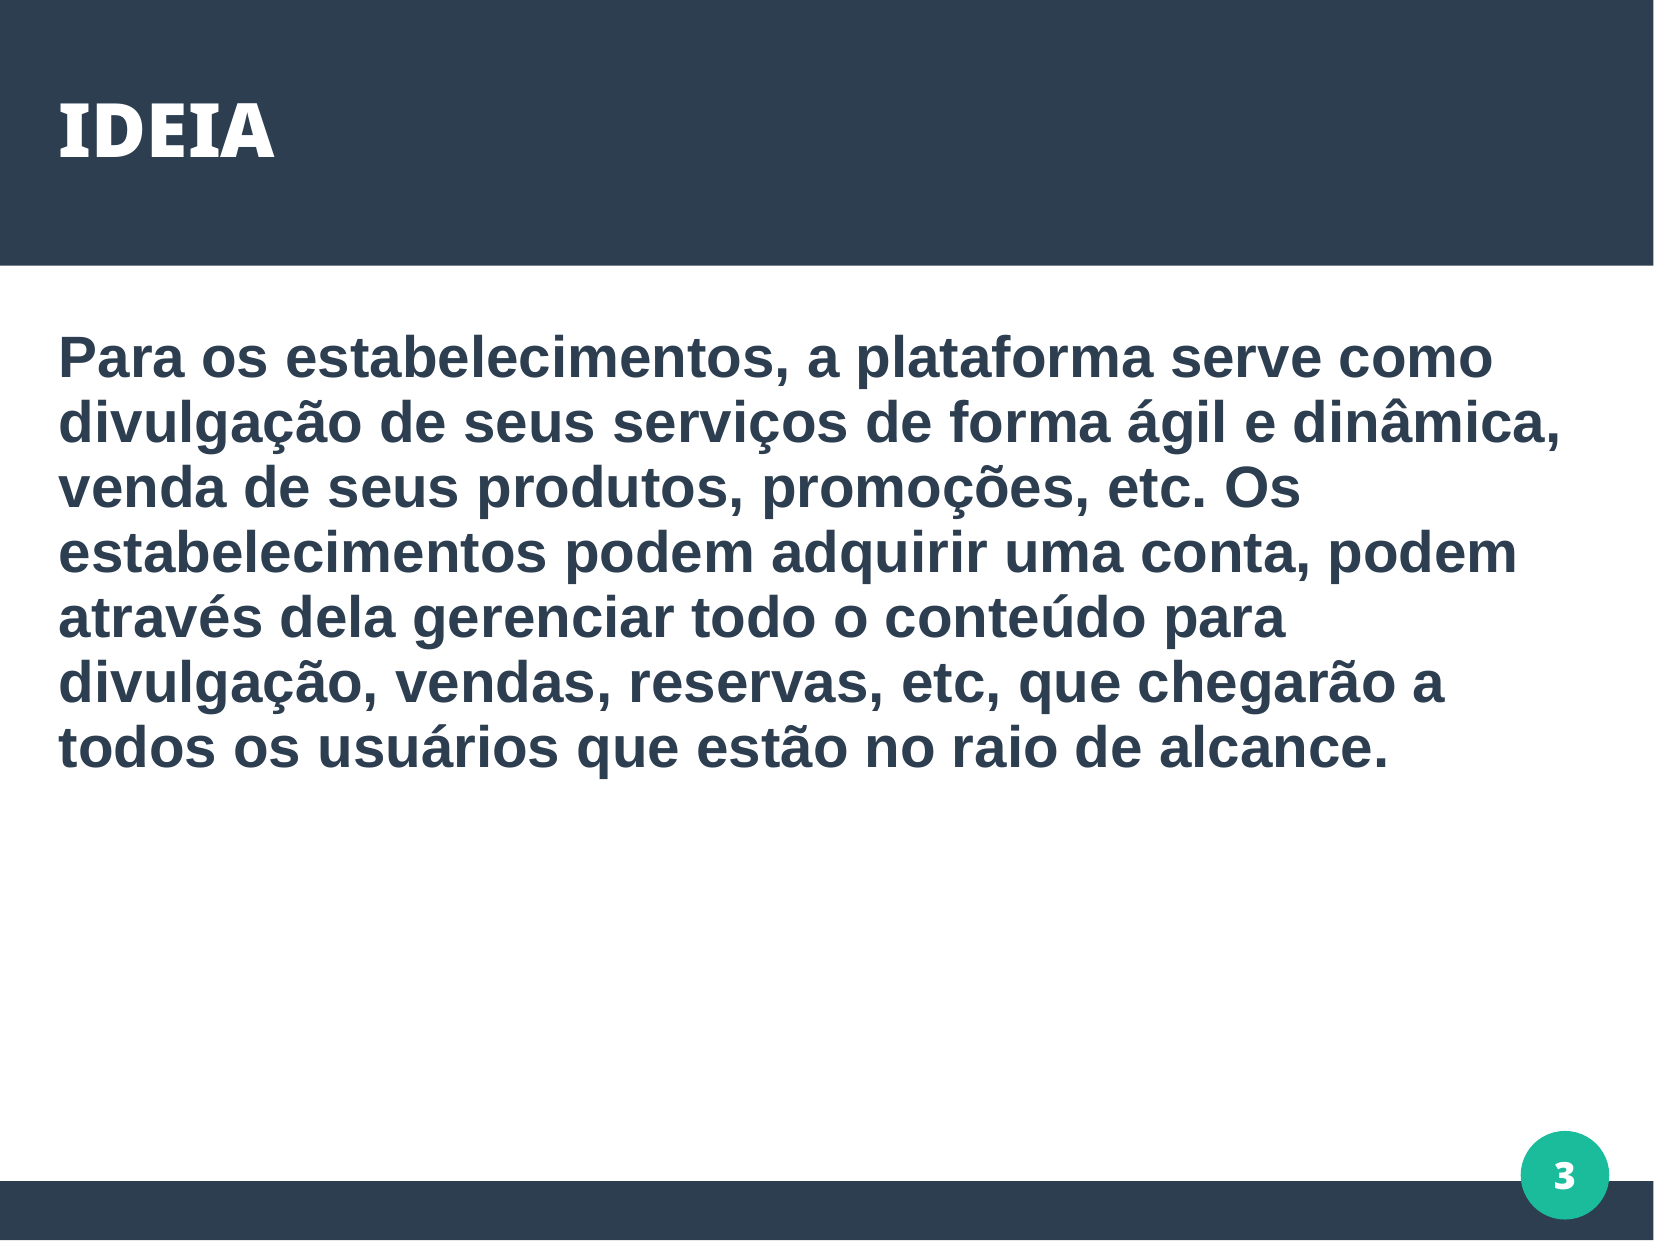

# IDEIA
Para os estabelecimentos, a plataforma serve como divulgação de seus serviços de forma ágil e dinâmica, venda de seus produtos, promoções, etc. Os estabelecimentos podem adquirir uma conta, podem através dela gerenciar todo o conteúdo para divulgação, vendas, reservas, etc, que chegarão a todos os usuários que estão no raio de alcance.
3